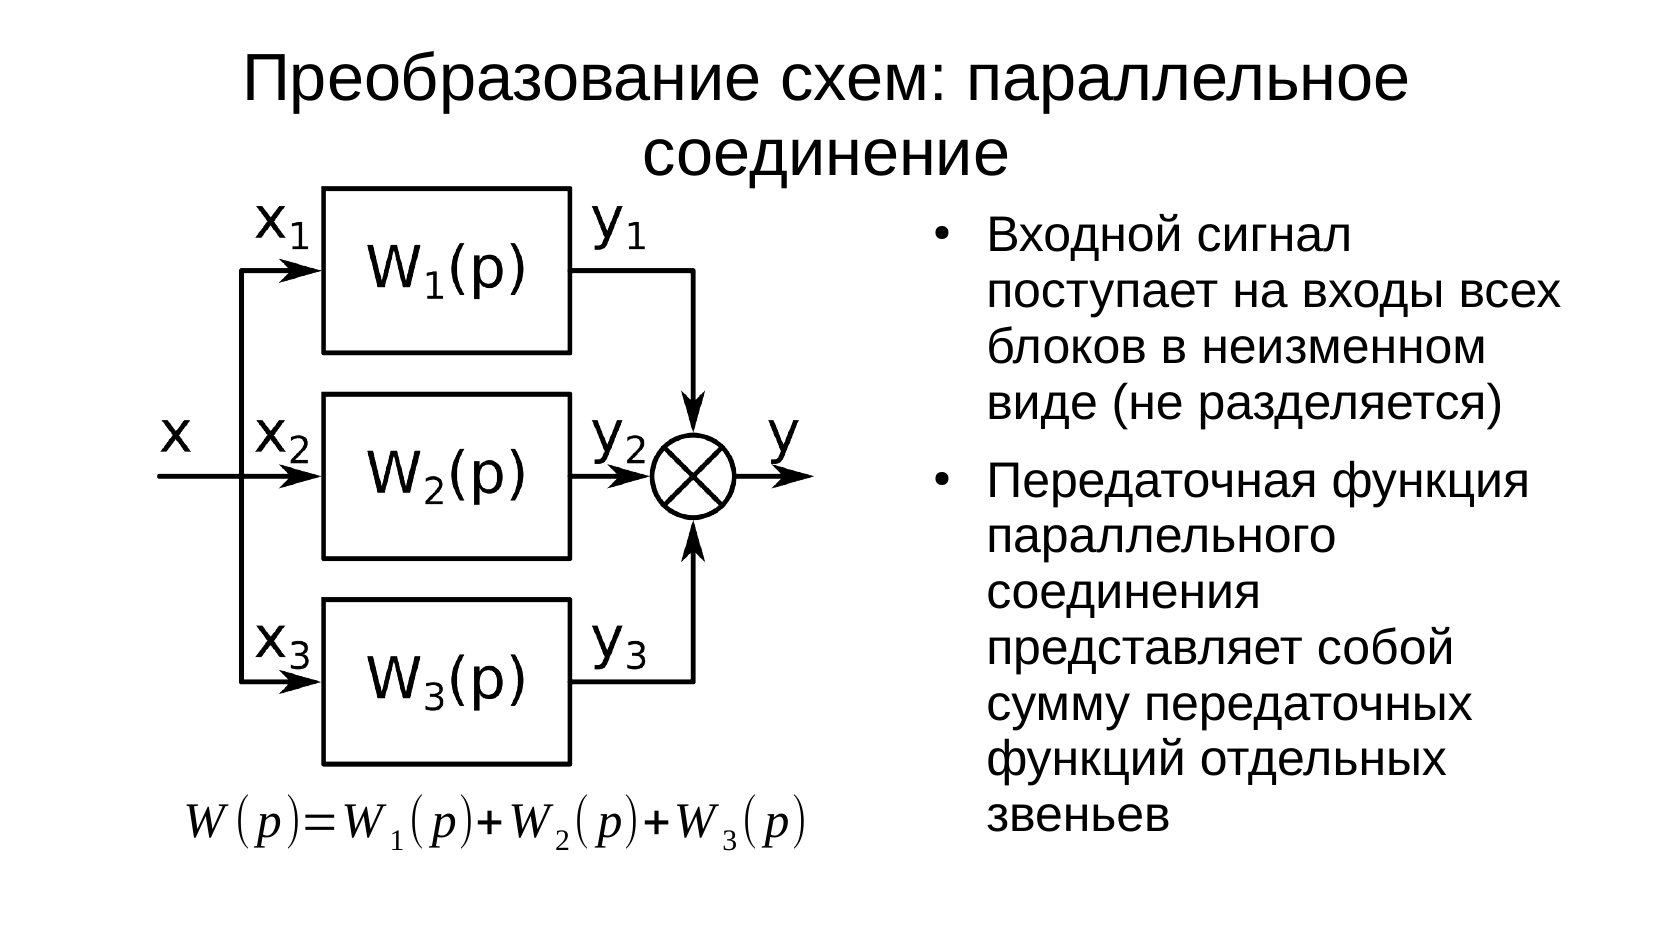

# Преобразование схем: параллельное соединение
Входной сигнал поступает на входы всех блоков в неизменном виде (не разделяется)
Передаточная функция параллельного соединения представляет собой сумму передаточных функций отдельных звеньев